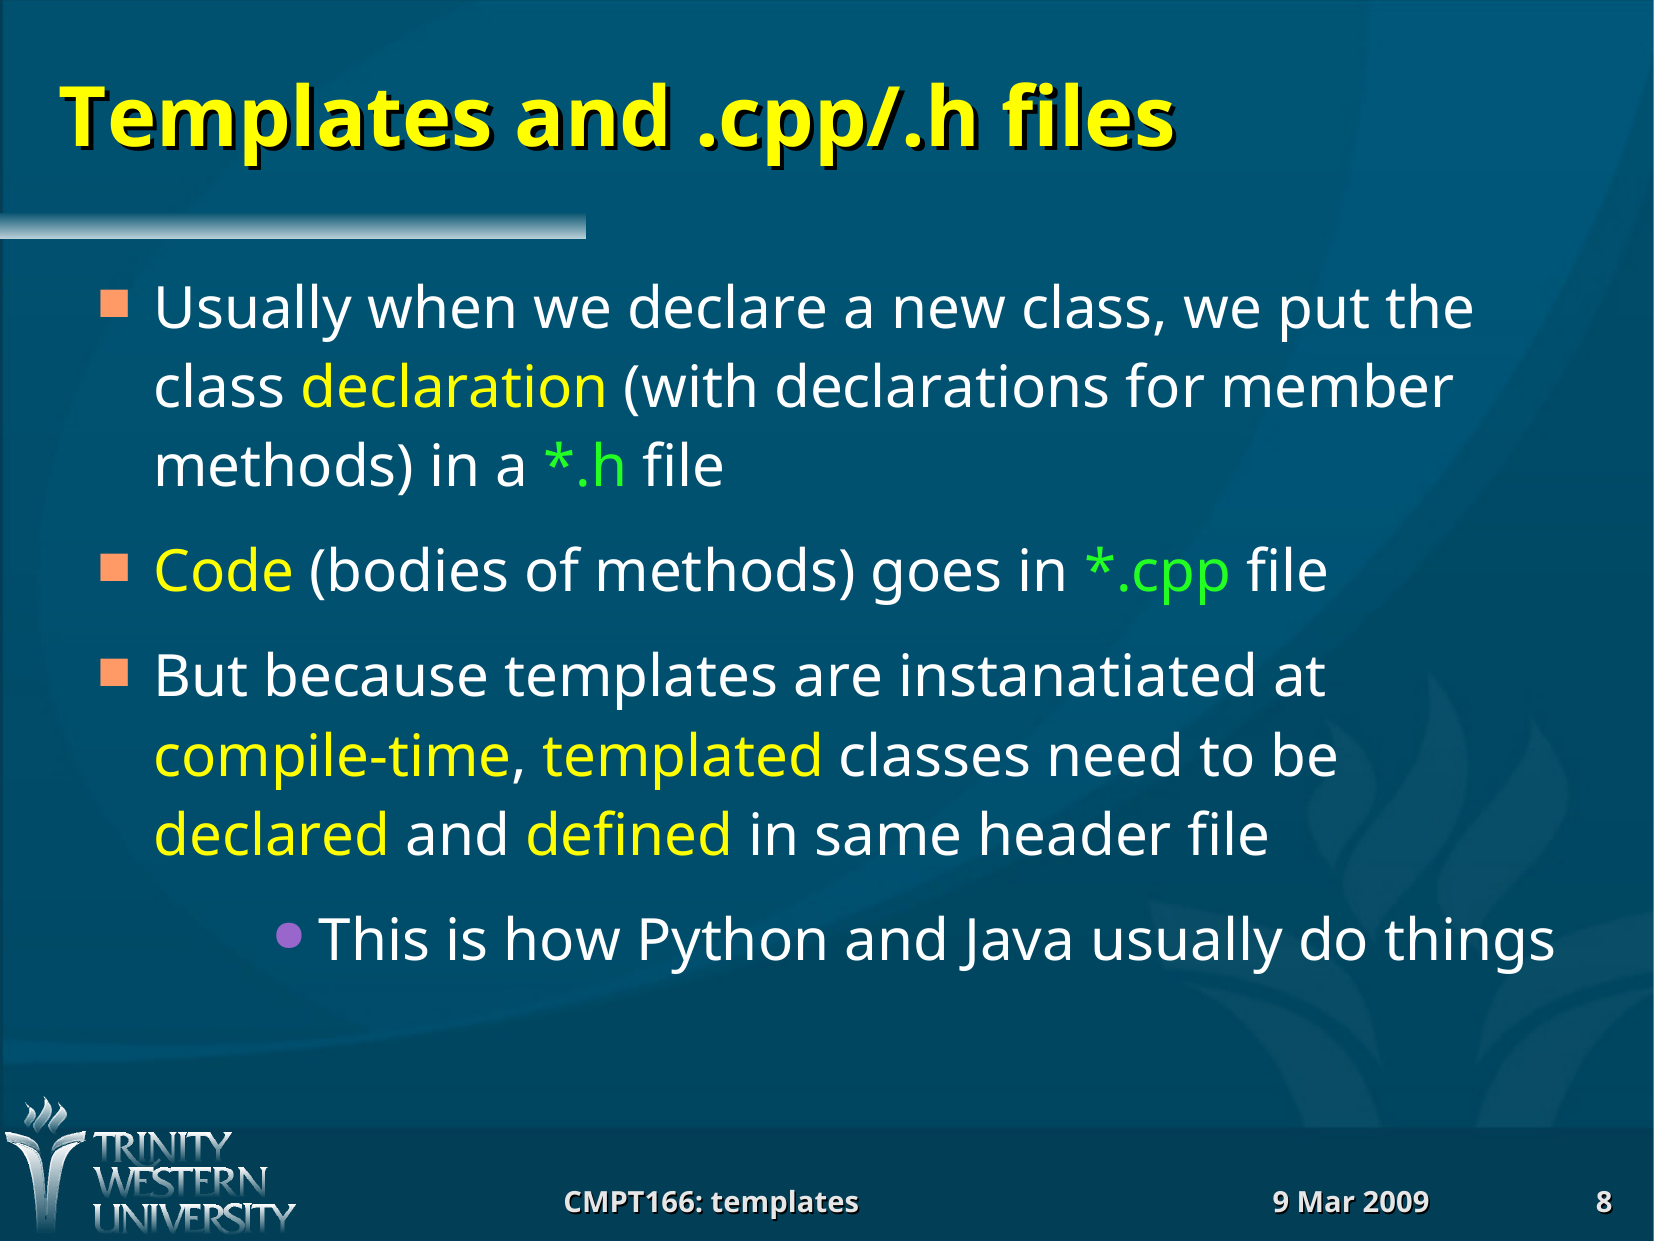

# Templates and .cpp/.h files
Usually when we declare a new class, we put the class declaration (with declarations for member methods) in a *.h file
Code (bodies of methods) goes in *.cpp file
But because templates are instanatiated at compile-time, templated classes need to be declared and defined in same header file
This is how Python and Java usually do things
CMPT166: templates
9 Mar 2009
8